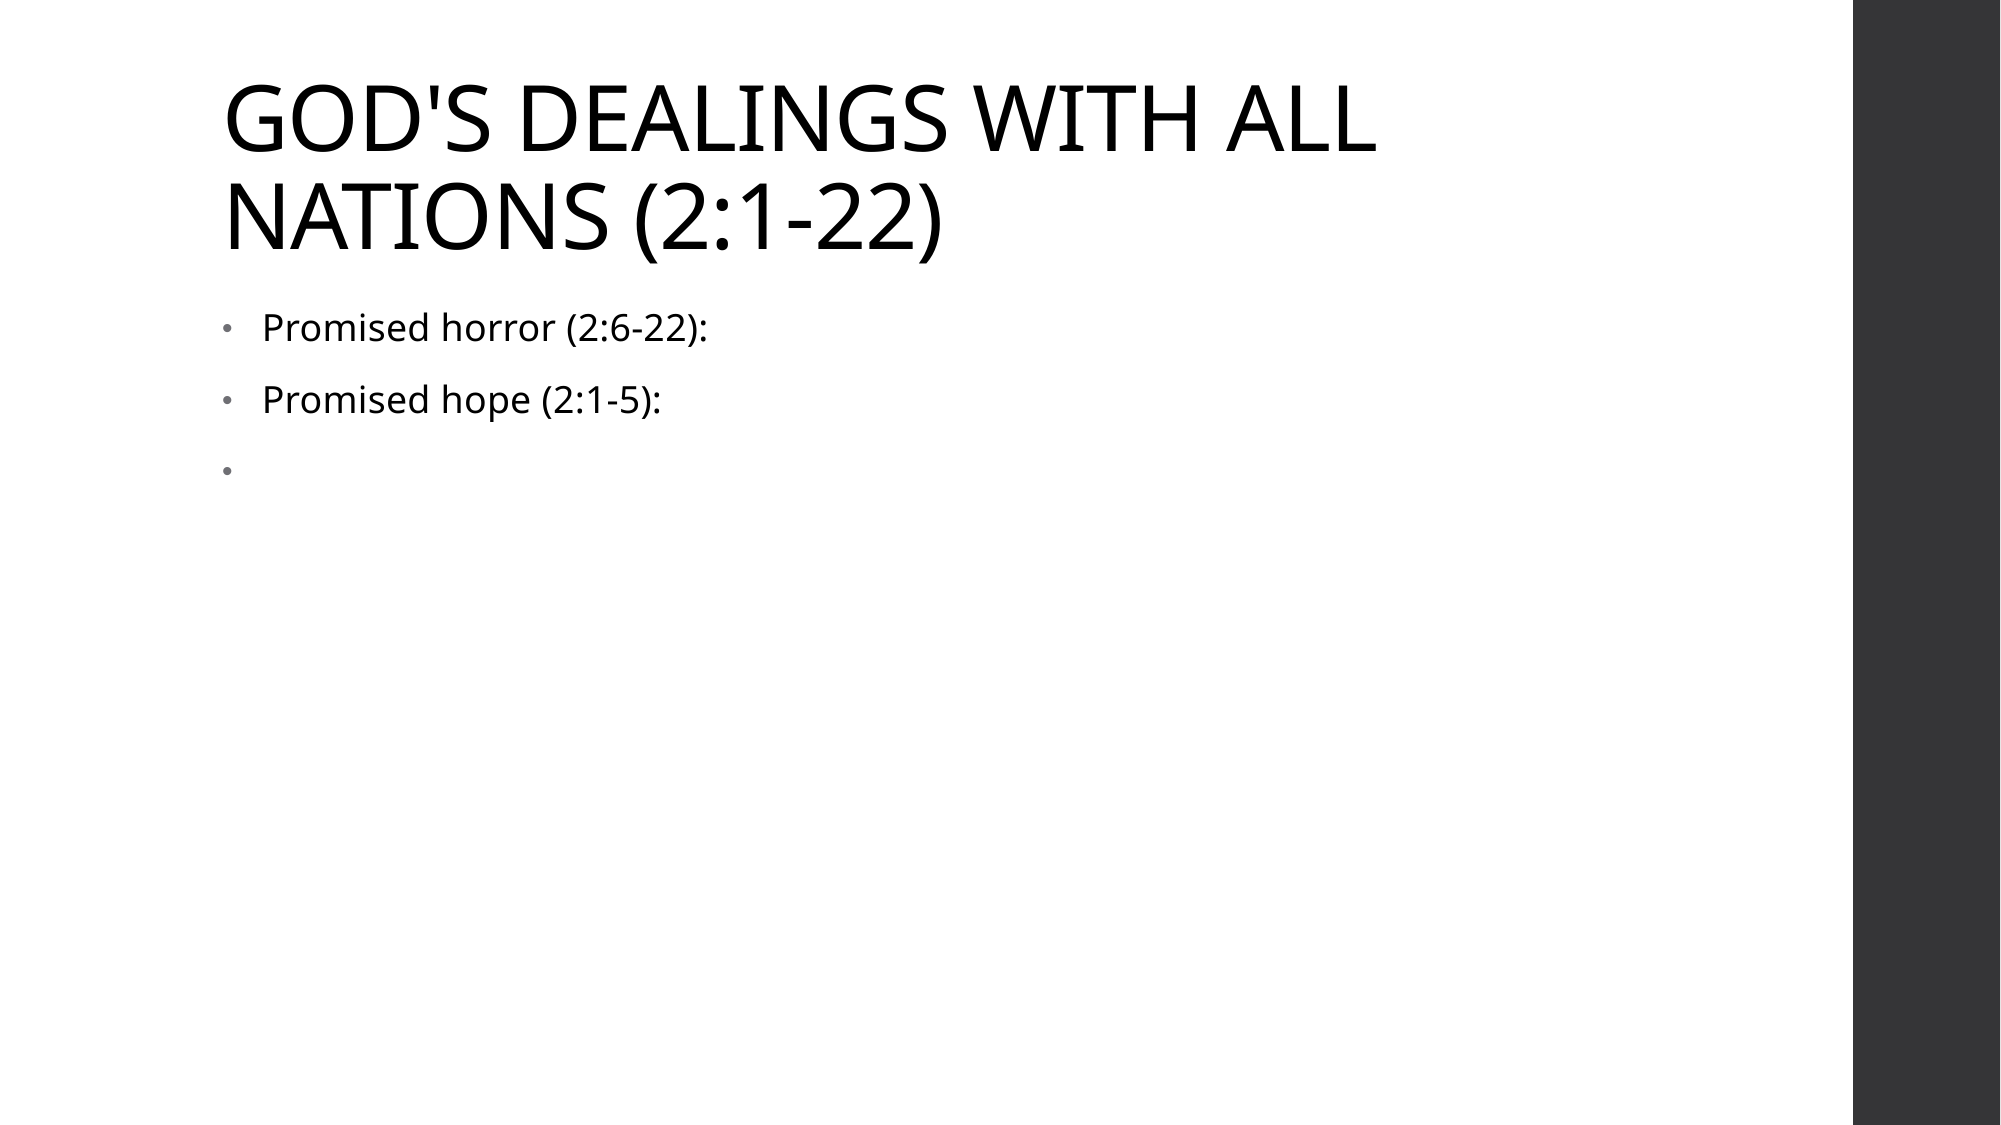

# GOD'S DEALINGS WITH ALL NATIONS (2:1-22)
 Promised horror (2:6-22):
 Promised hope (2:1-5):